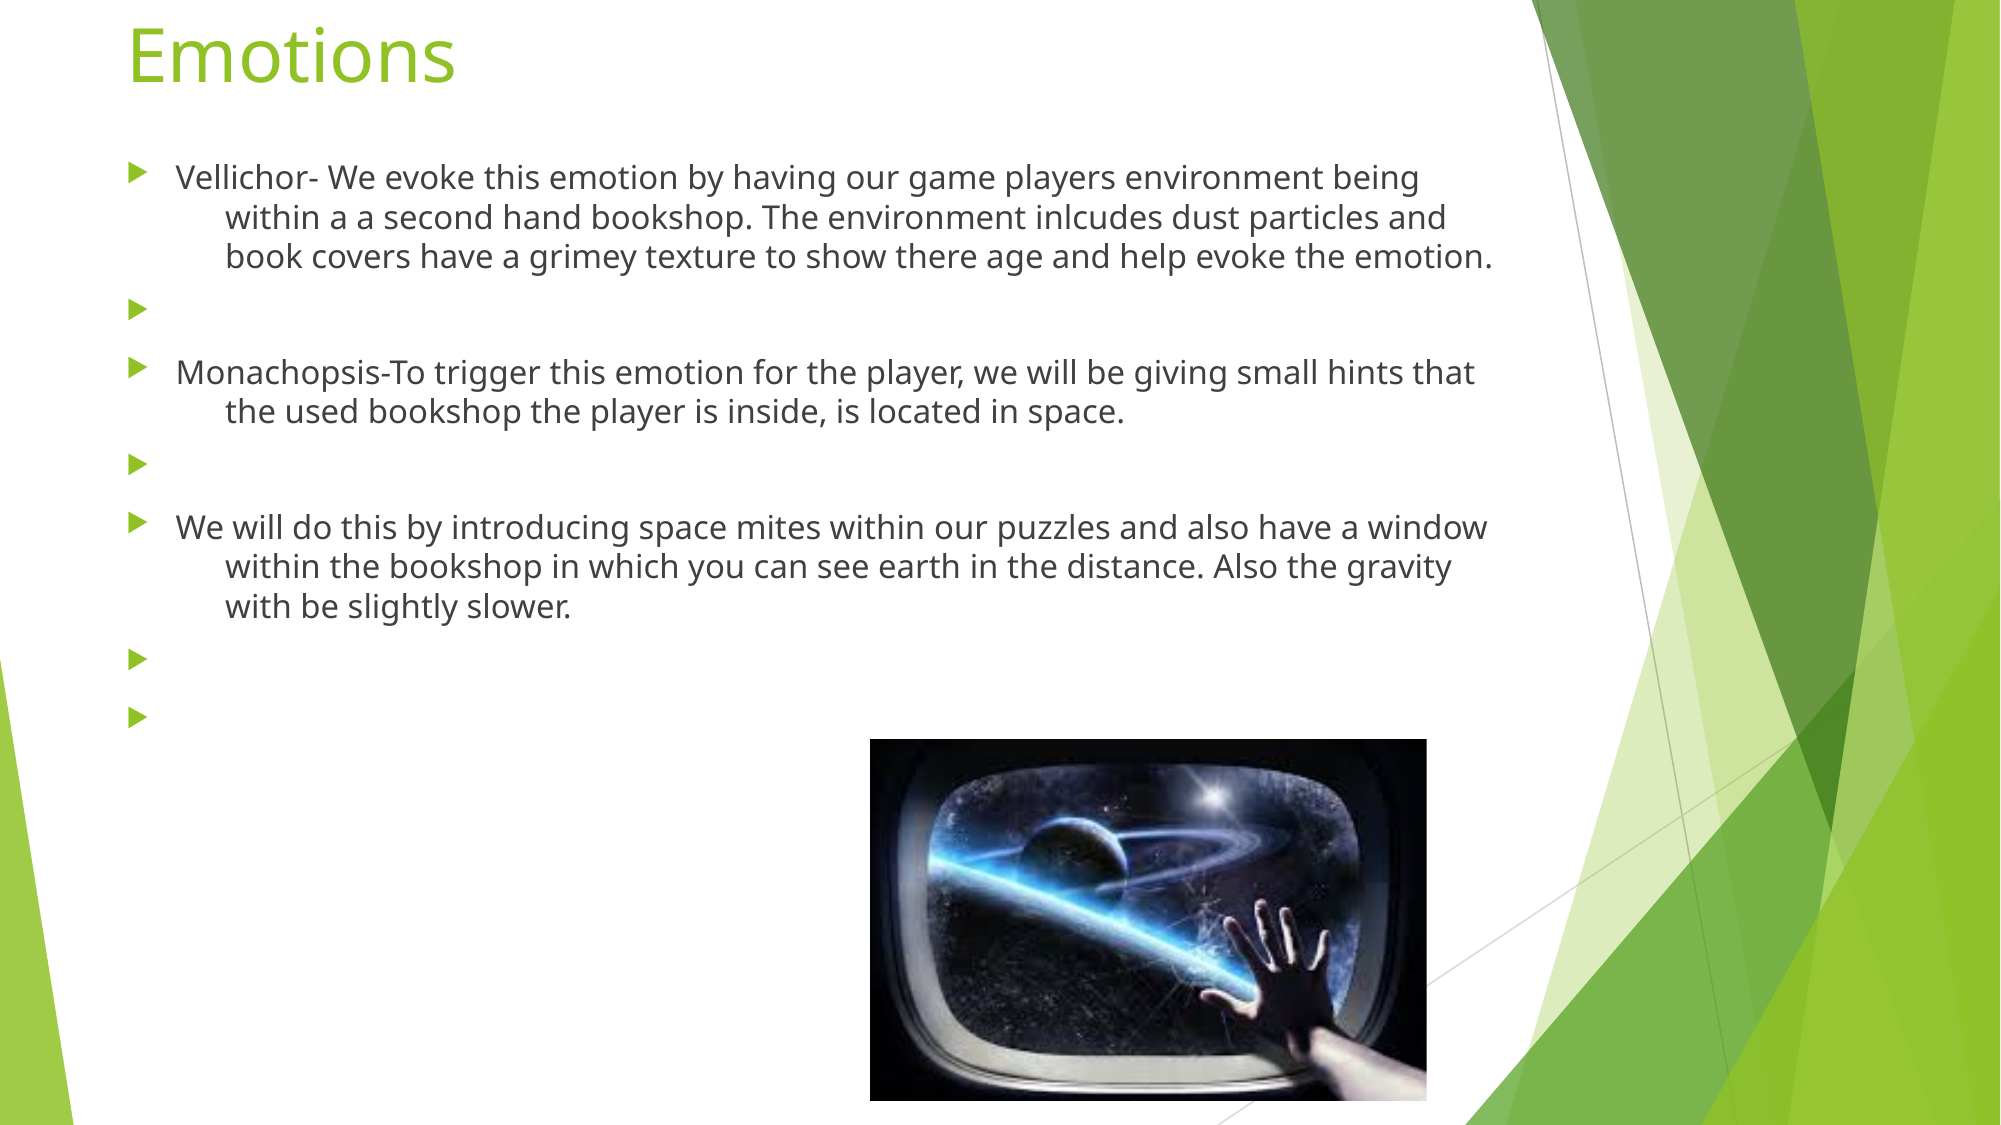

# Emotions
Vellichor- We evoke this emotion by having our game players environment being within a a second hand bookshop. The environment inlcudes dust particles and book covers have a grimey texture to show there age and help evoke the emotion.
Monachopsis-To trigger this emotion for the player, we will be giving small hints that the used bookshop the player is inside, is located in space.
We will do this by introducing space mites within our puzzles and also have a window within the bookshop in which you can see earth in the distance. Also the gravity with be slightly slower.